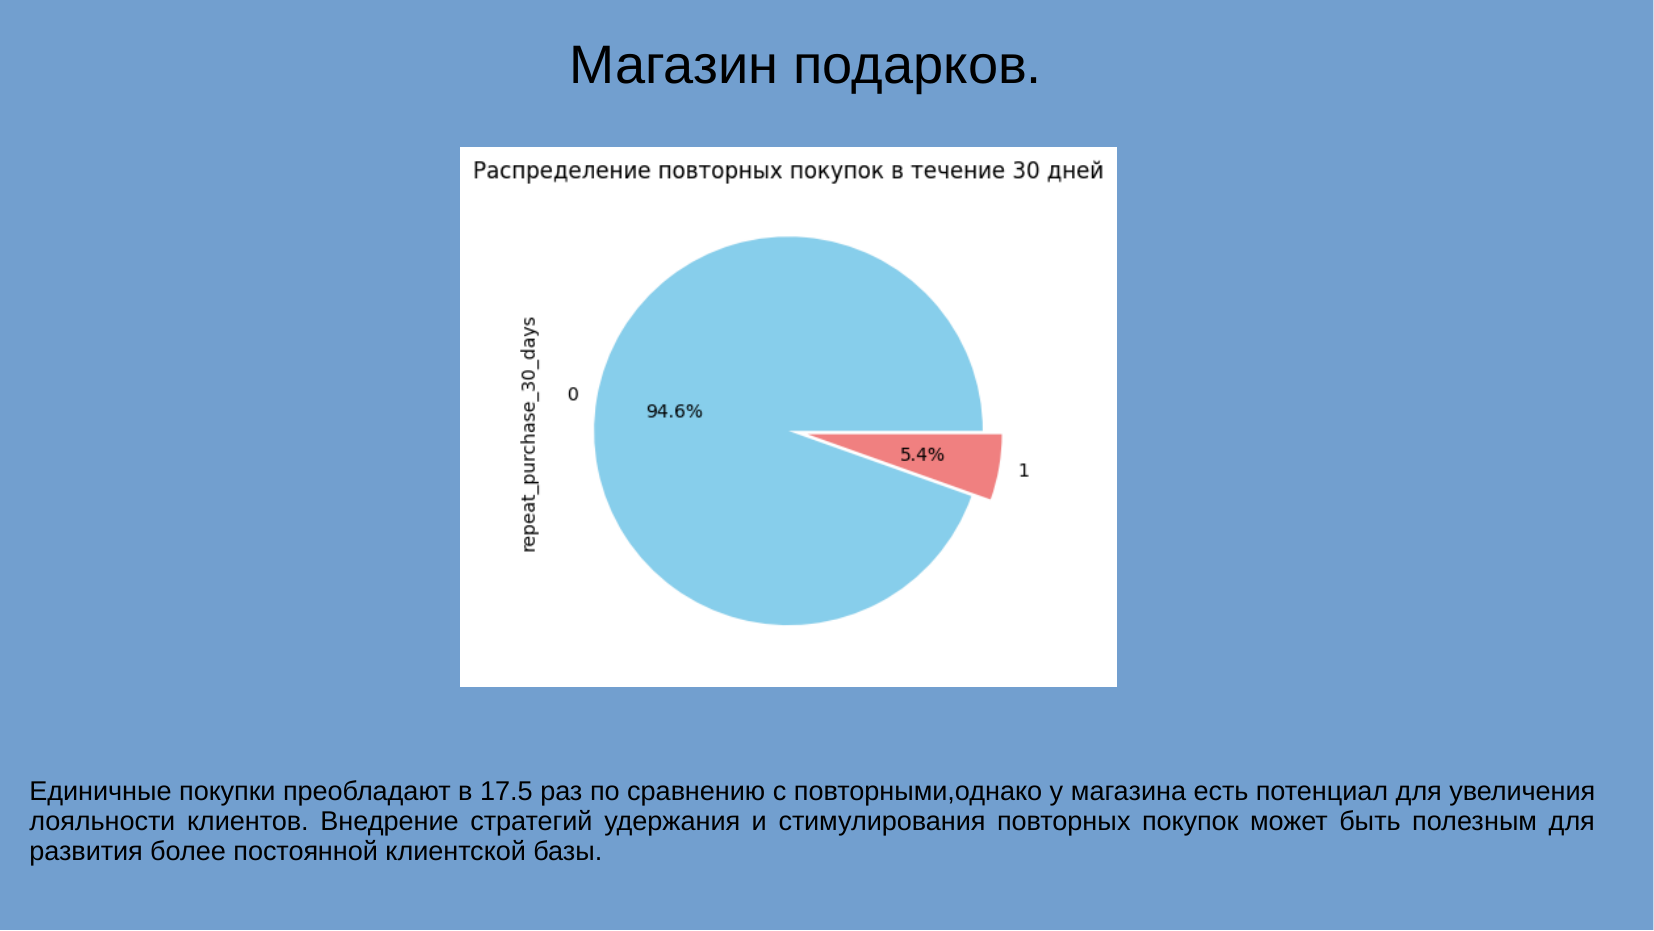

# Магазин подарков.
Единичные покупки преобладают в 17.5 раз по сравнению с повторными,однако у магазина есть потенциал для увеличения лояльности клиентов. Внедрение стратегий удержания и стимулирования повторных покупок может быть полезным для развития более постоянной клиентской базы.
7